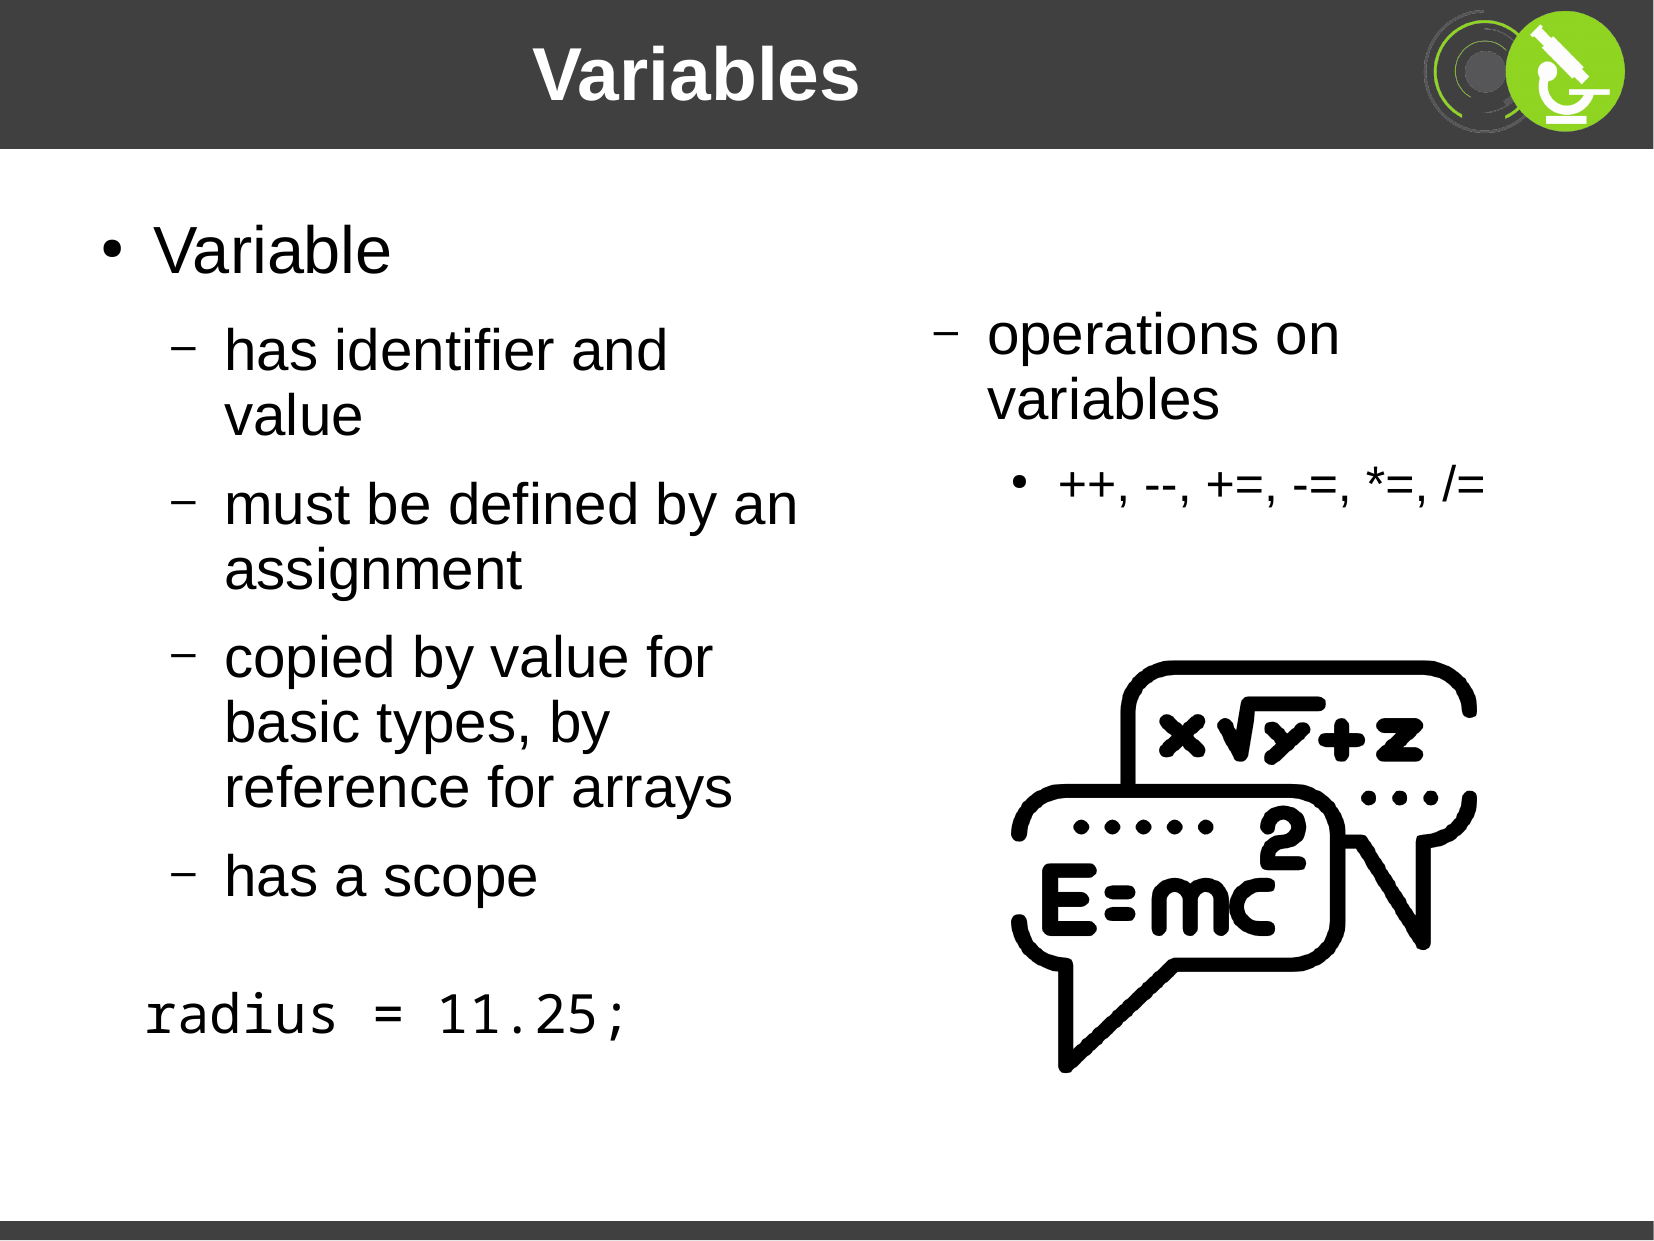

# Variables
Variable
has identifier and value
must be defined by an assignment
copied by value for basic types, by reference for arrays
has a scope
operations on variables
++, --, +=, -=, *=, /=
radius = 11.25;